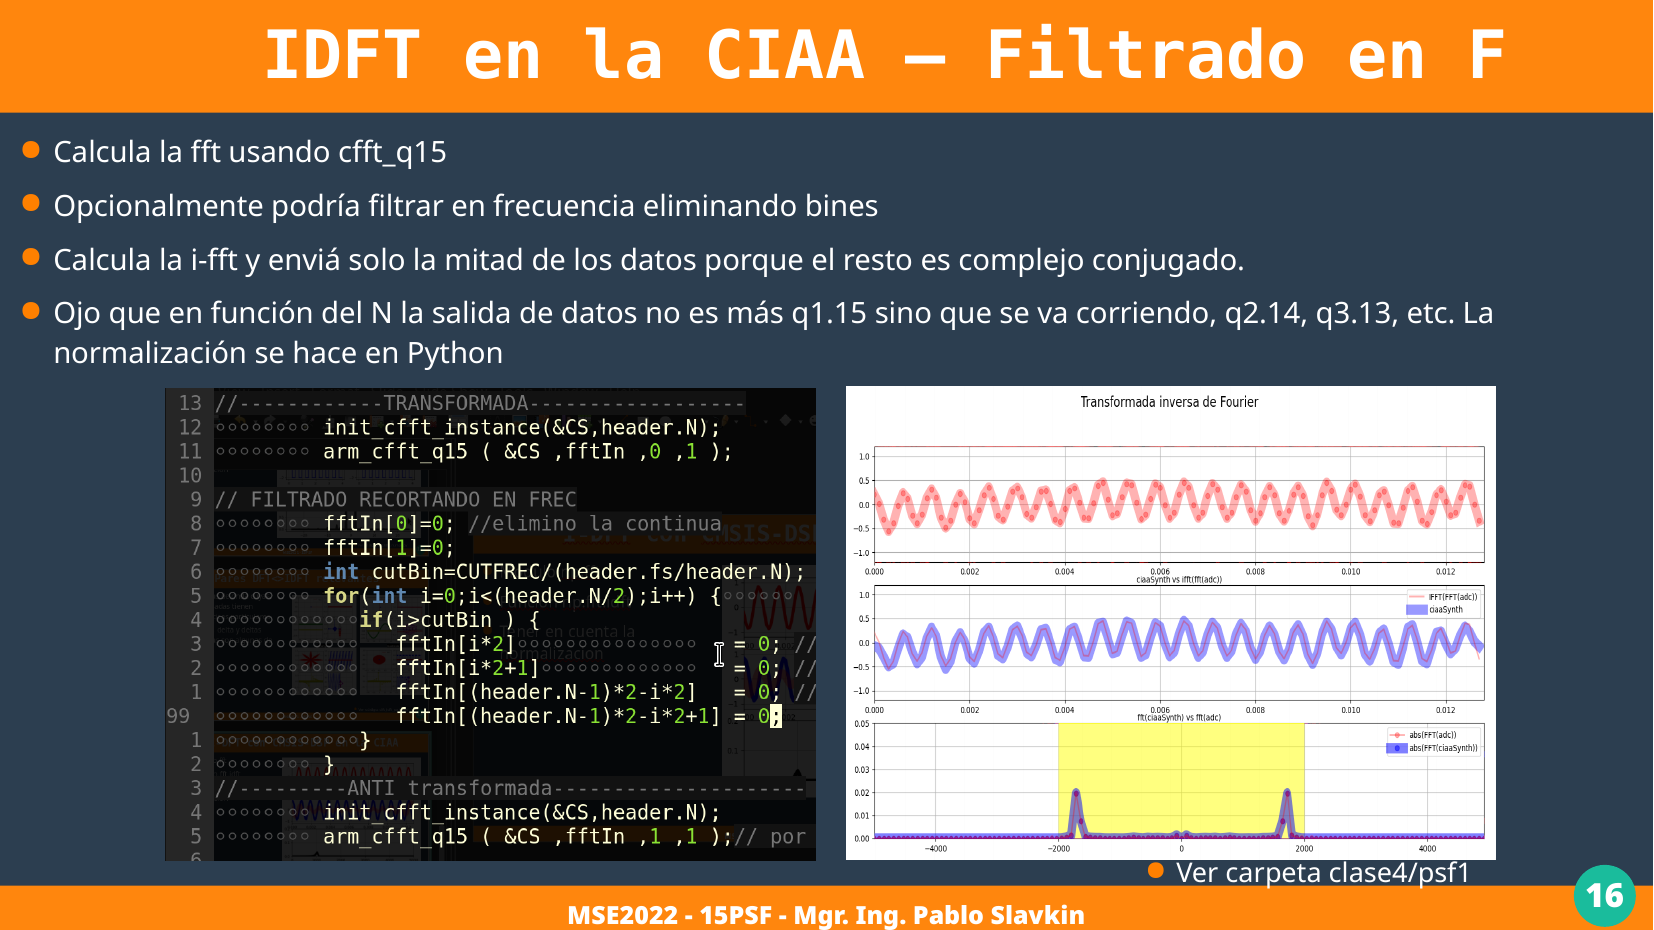

IDFT en la CIAA – Filtrado en F
# Calcula la fft usando cfft_q15
Opcionalmente podría filtrar en frecuencia eliminando bines
Calcula la i-fft y enviá solo la mitad de los datos porque el resto es complejo conjugado.
Ojo que en función del N la salida de datos no es más q1.15 sino que se va corriendo, q2.14, q3.13, etc. La normalización se hace en Python
Ver carpeta clase4/psf1
MSE2022 - 15PSF - Mgr. Ing. Pablo Slavkin